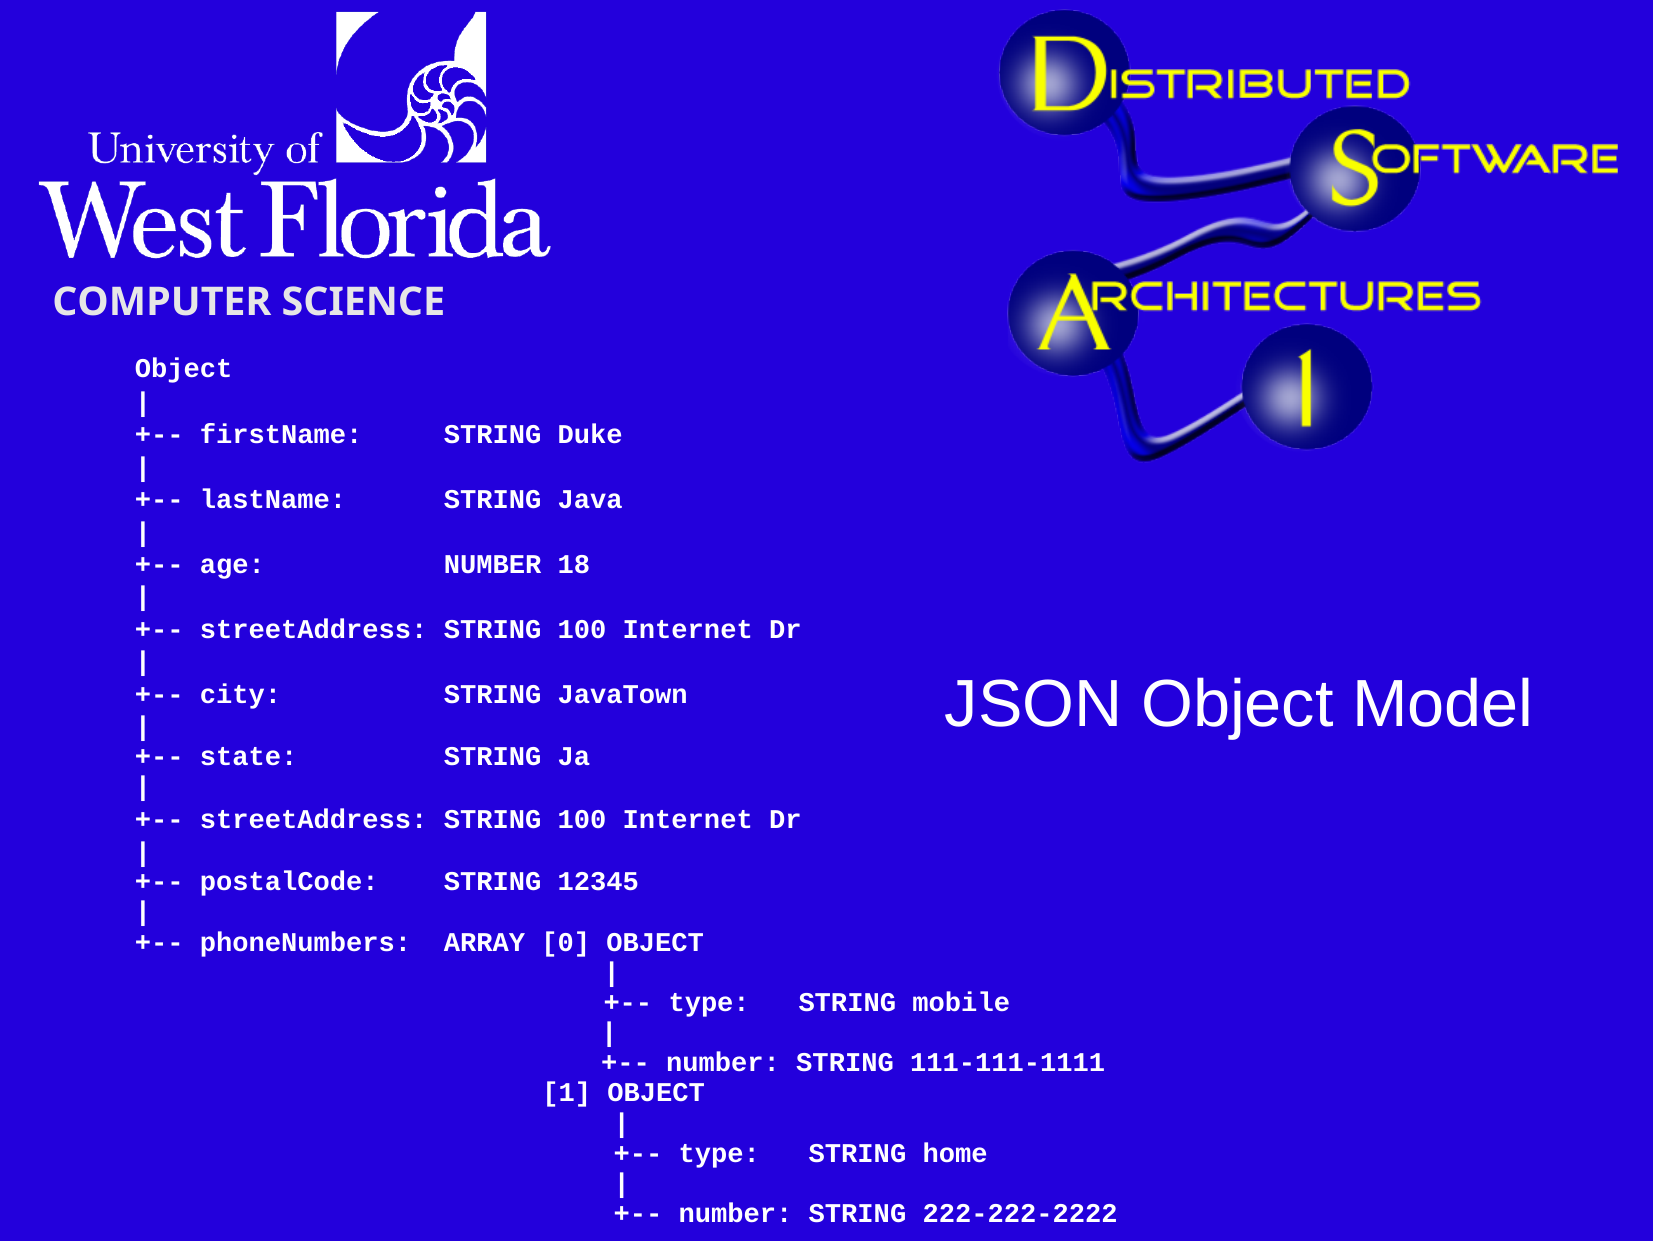

COMPUTER SCIENCE
Object
|
+-- firstName: STRING Duke
|
+-- lastName: STRING Java
|
+-- age: NUMBER 18
|
+-- streetAddress: STRING 100 Internet Dr
|
+-- city: STRING JavaTown
|
+-- state: STRING Ja
|
+-- streetAddress: STRING 100 Internet Dr
|
+-- postalCode: STRING 12345
|
+-- phoneNumbers: ARRAY [0] OBJECT
			 |
 		 +-- type: STRING mobile
						 |
						 +-- number: STRING 111-111-1111
					 [1] OBJECT
 			 |
 			 +-- type: STRING home
 			 |
 			 +-- number: STRING 222-222-2222
JSON Object Model